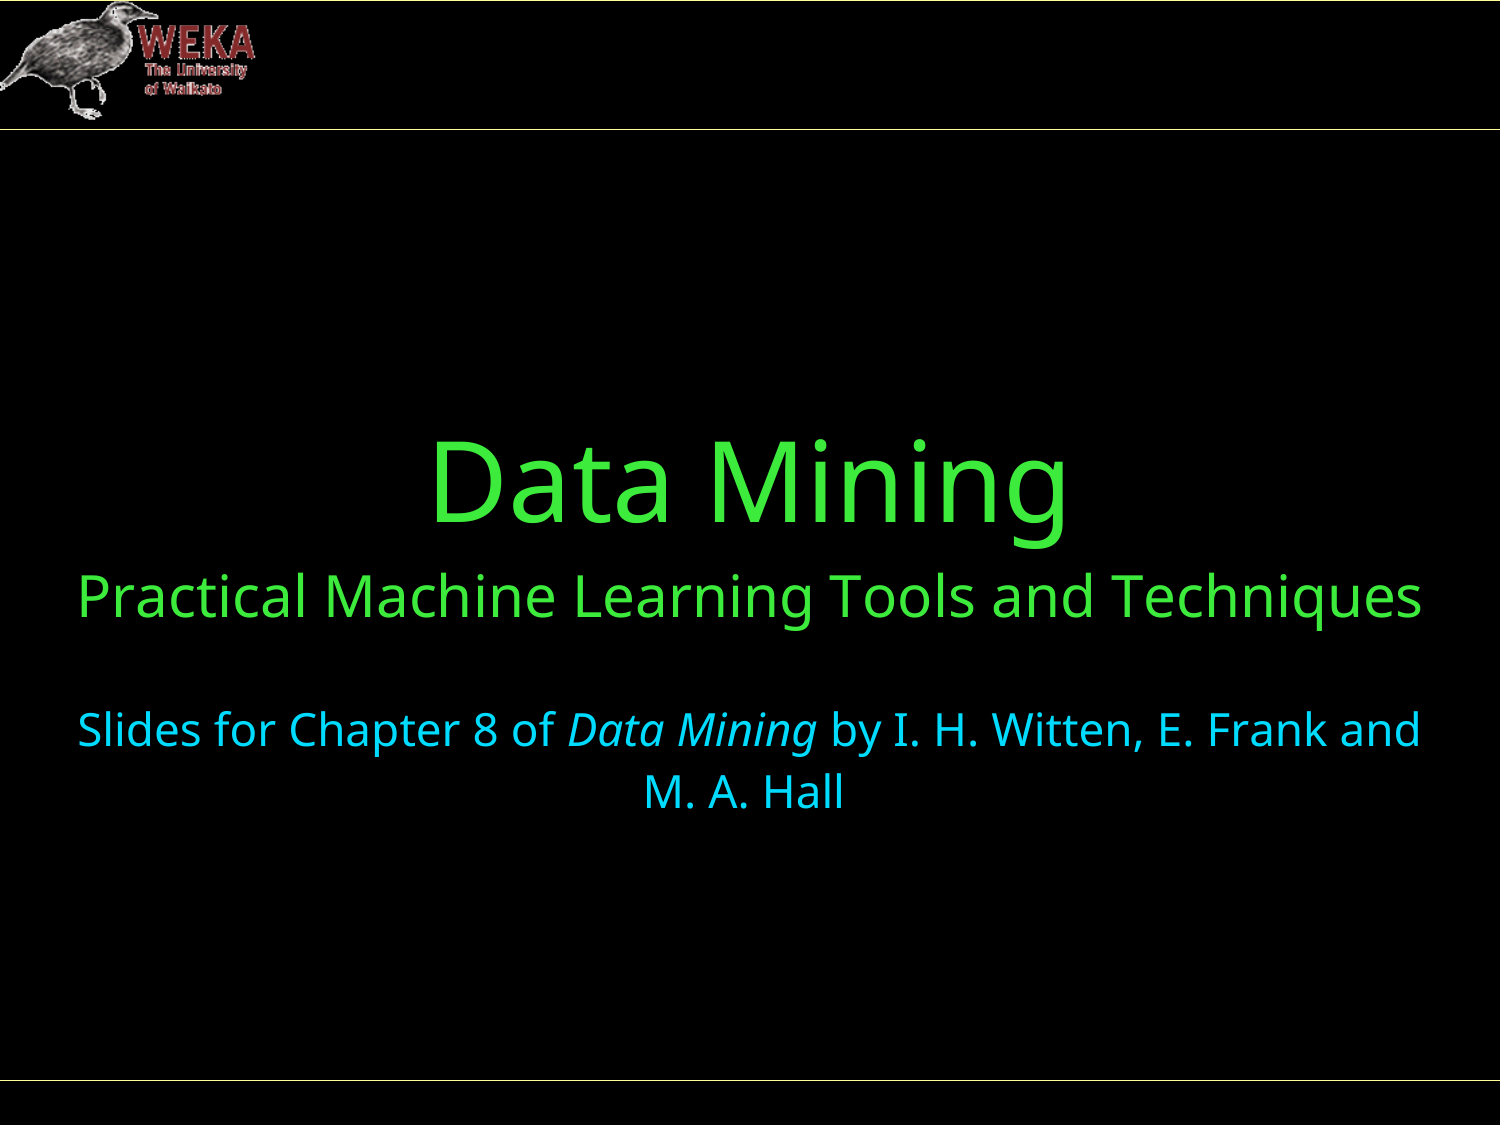

Data Mining
Practical Machine Learning Tools and Techniques
Slides for Chapter 8 of Data Mining by I. H. Witten, E. Frank and
M. A. Hall